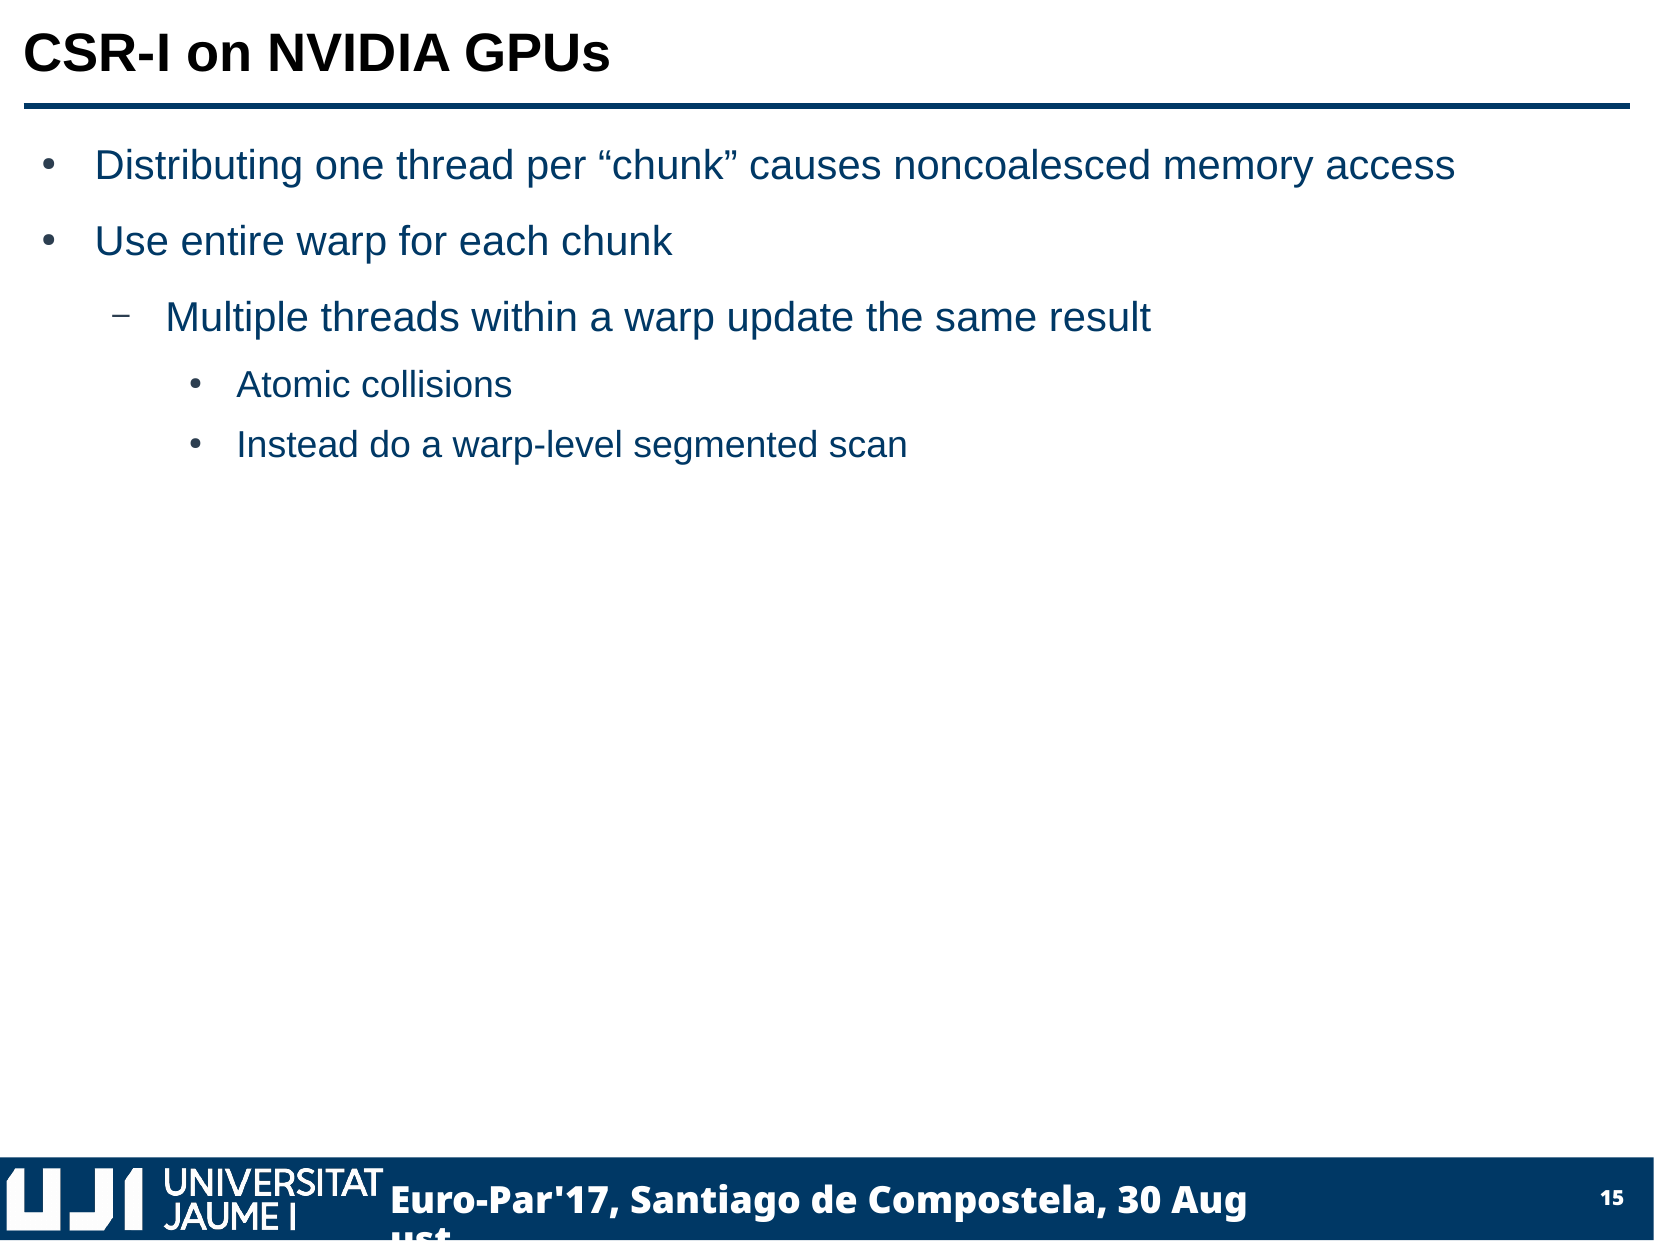

# CSR-I on NVIDIA GPUs
Distributing one thread per “chunk” causes noncoalesced memory access
Use entire warp for each chunk
Multiple threads within a warp update the same result
Atomic collisions
Instead do a warp-level segmented scan
Euro-Par'17, Santiago de Compostela, 30 August
15